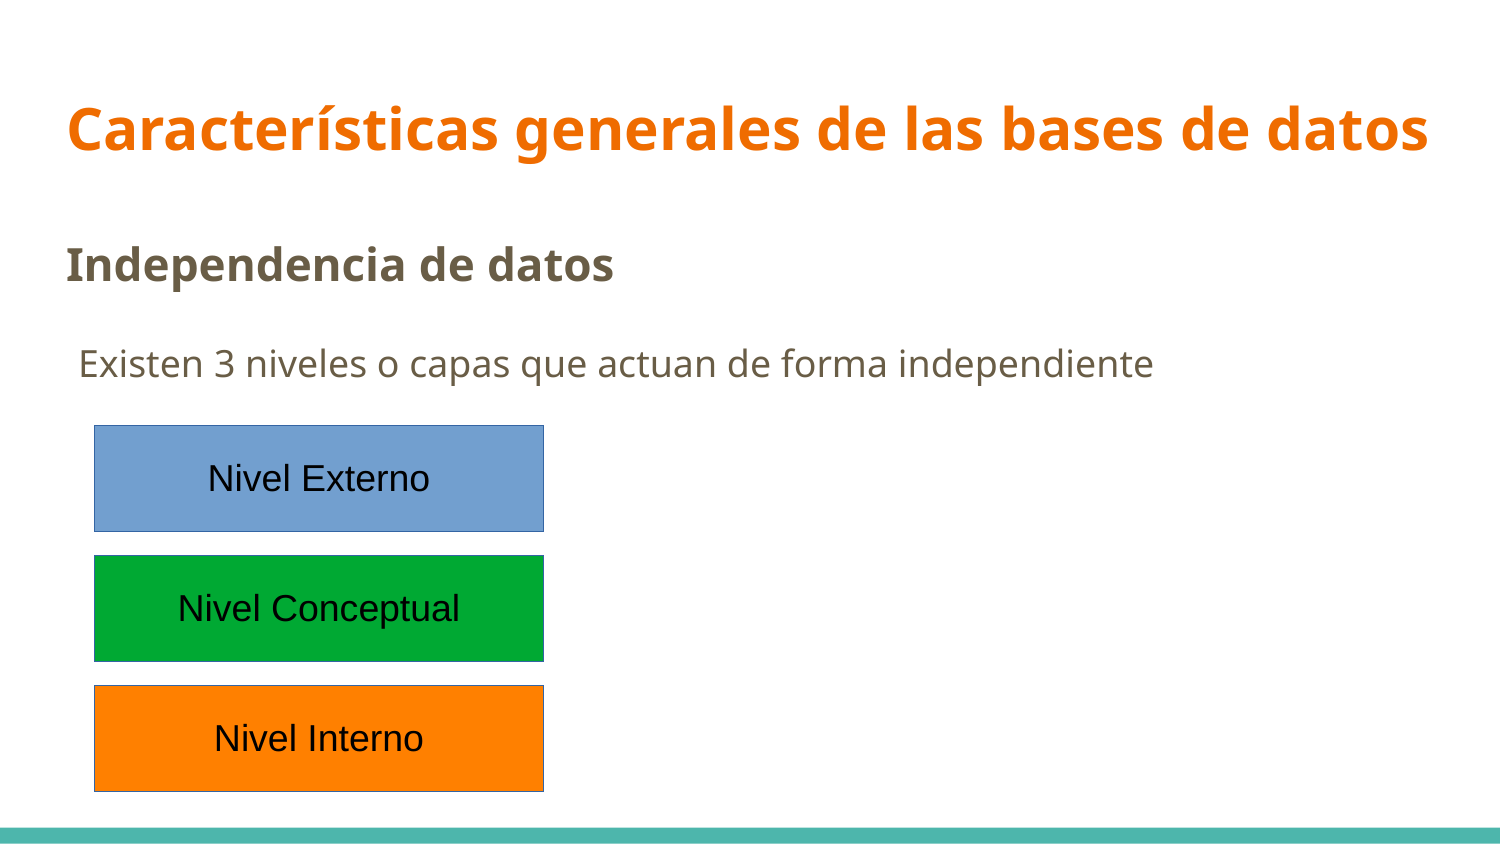

# Características generales de las bases de datos
Independencia de datos
 Existen 3 niveles o capas que actuan de forma independiente
Nivel Externo
Nivel Conceptual
Nivel Interno